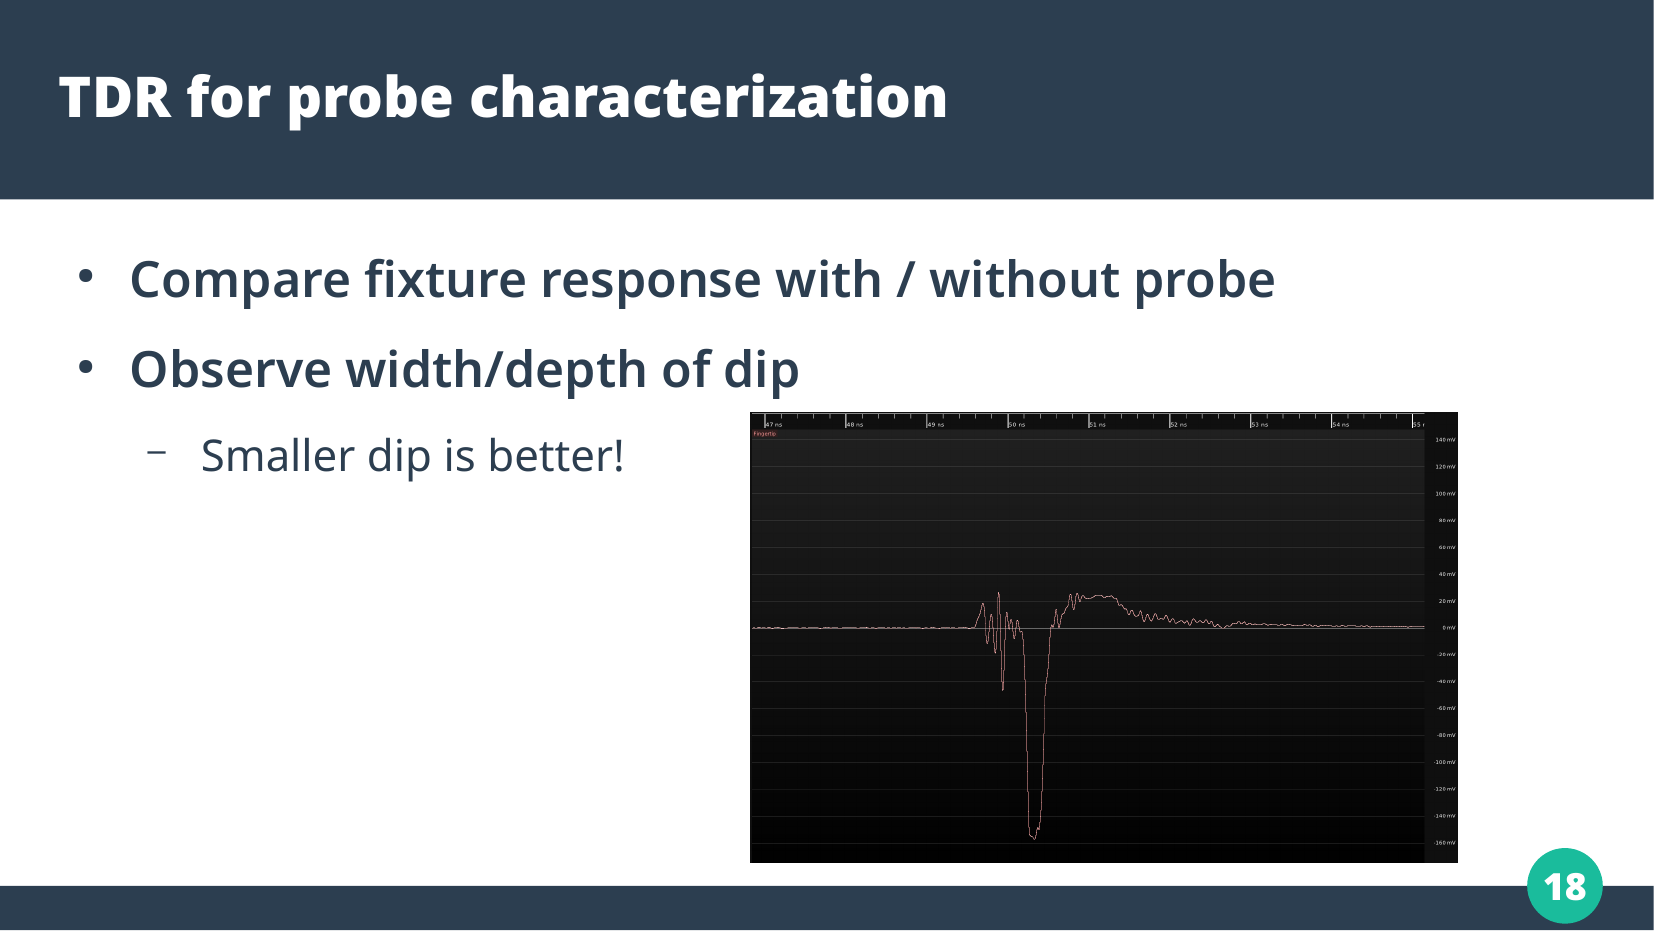

# TDR for probe characterization
Compare fixture response with / without probe
Observe width/depth of dip
Smaller dip is better!